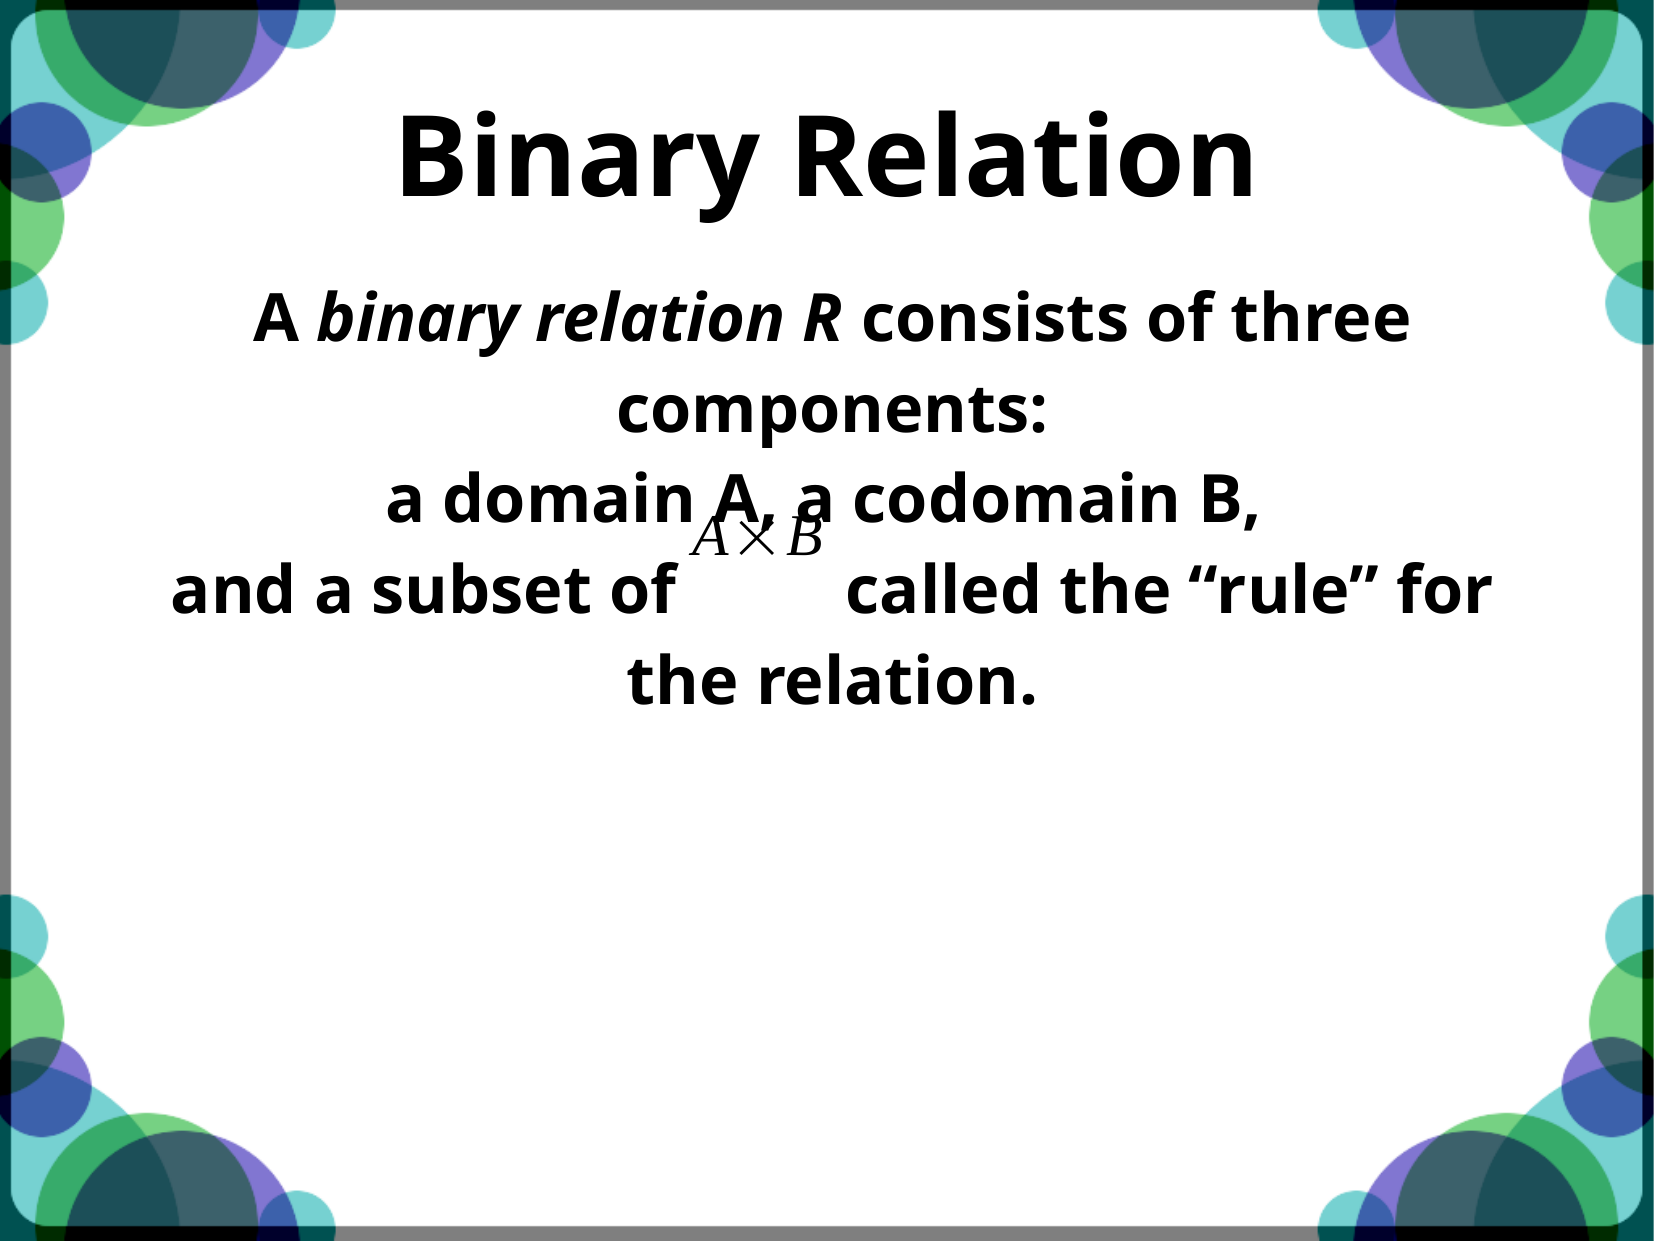

# Binary Relation
A binary relation R consists of three components:
a domain A, a codomain B,
and a subset of 			called the “rule” for the relation.